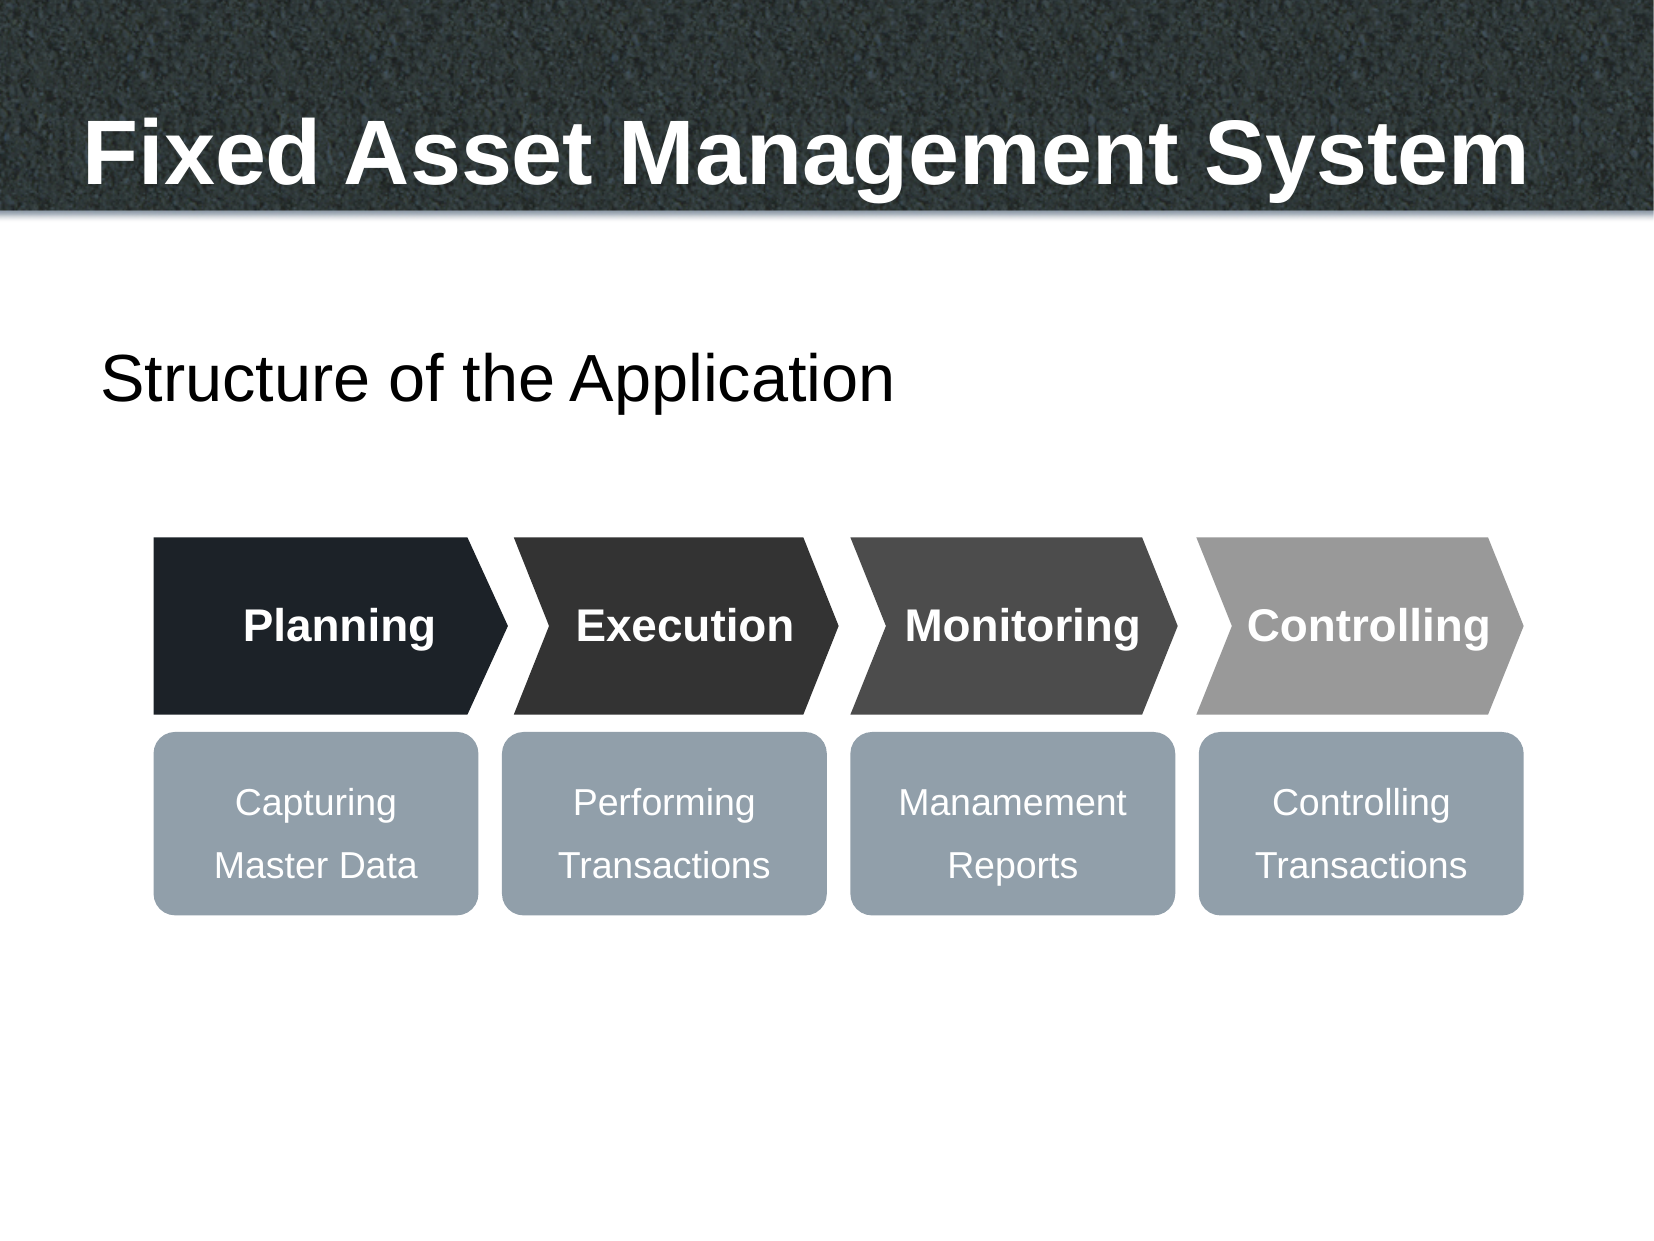

# Fixed Asset Management System
Structure of the Application
Planning
Execution
Monitoring
Controlling
Capturing Master Data
Performing Transactions
Manamement Reports
Controlling Transactions